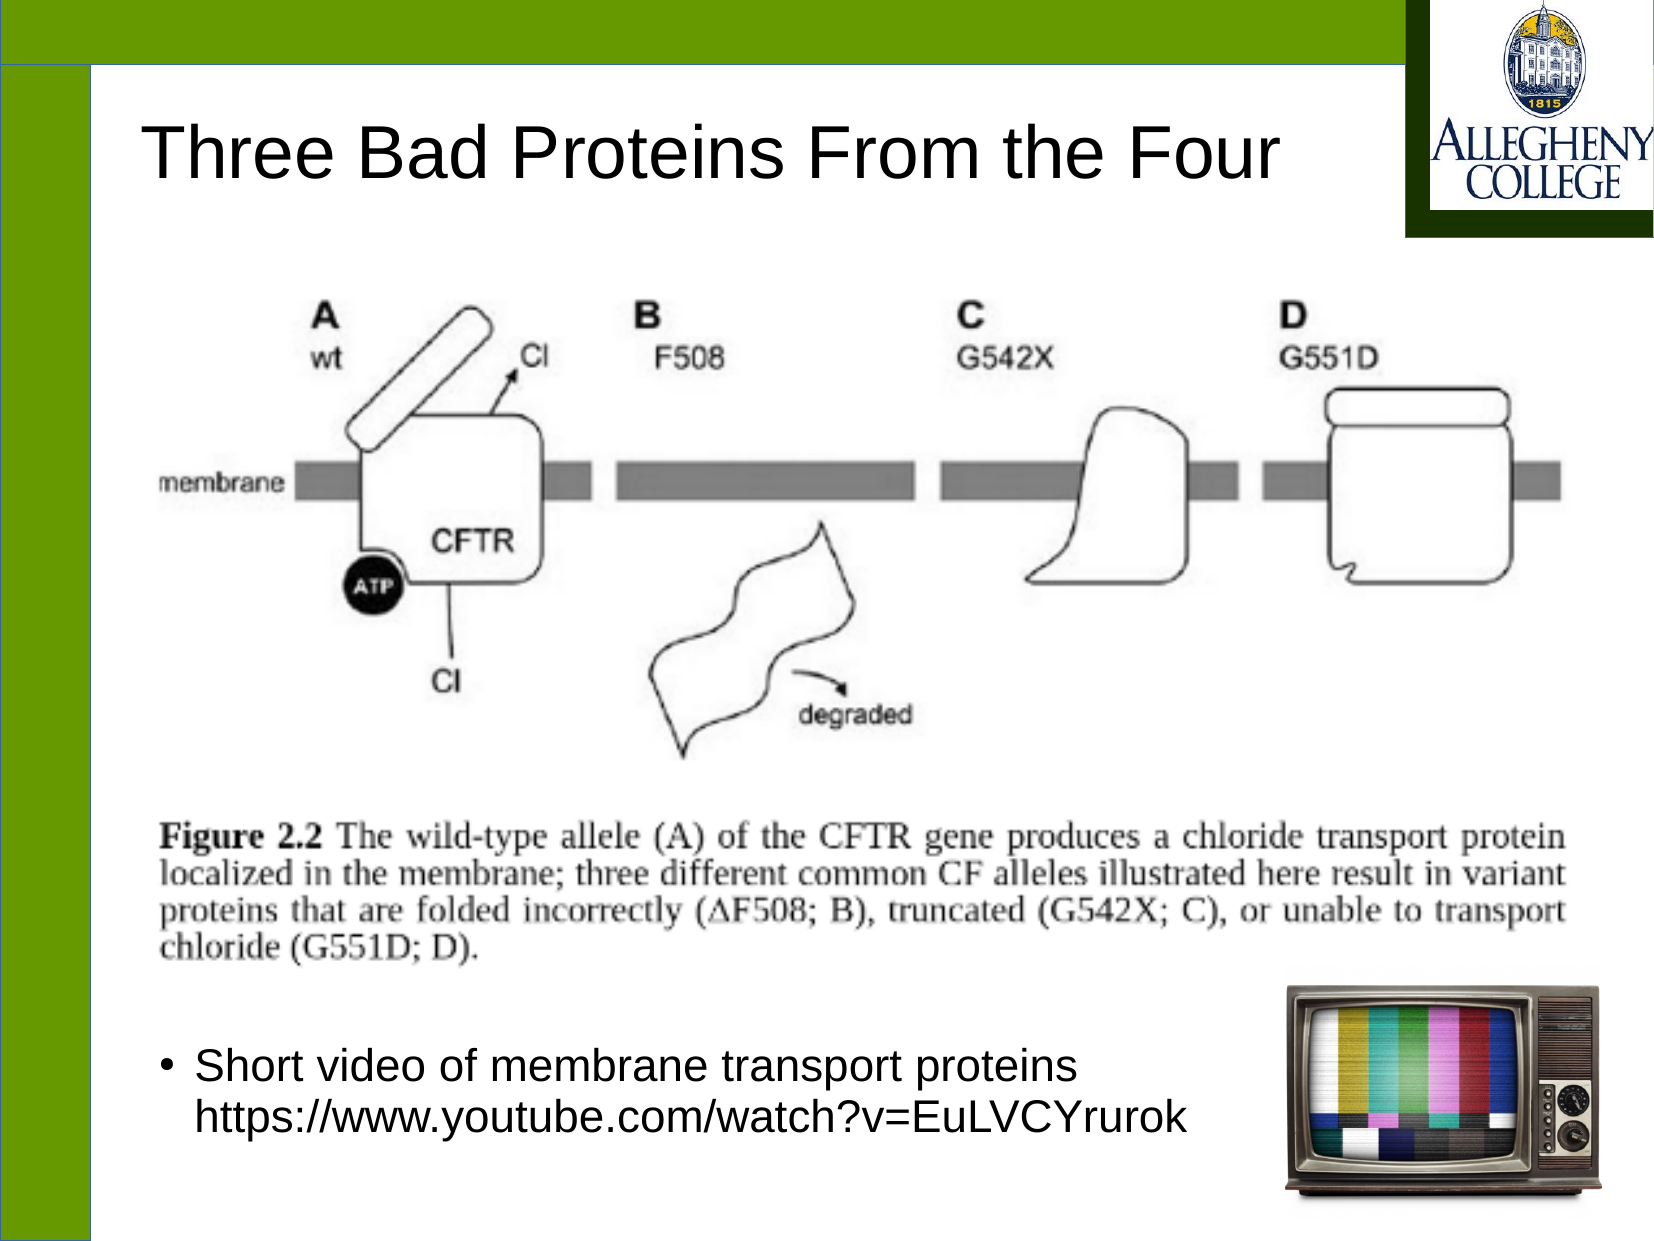

# Three Bad Proteins From the Four
Short video of membrane transport proteins https://www.youtube.com/watch?v=EuLVCYrurok